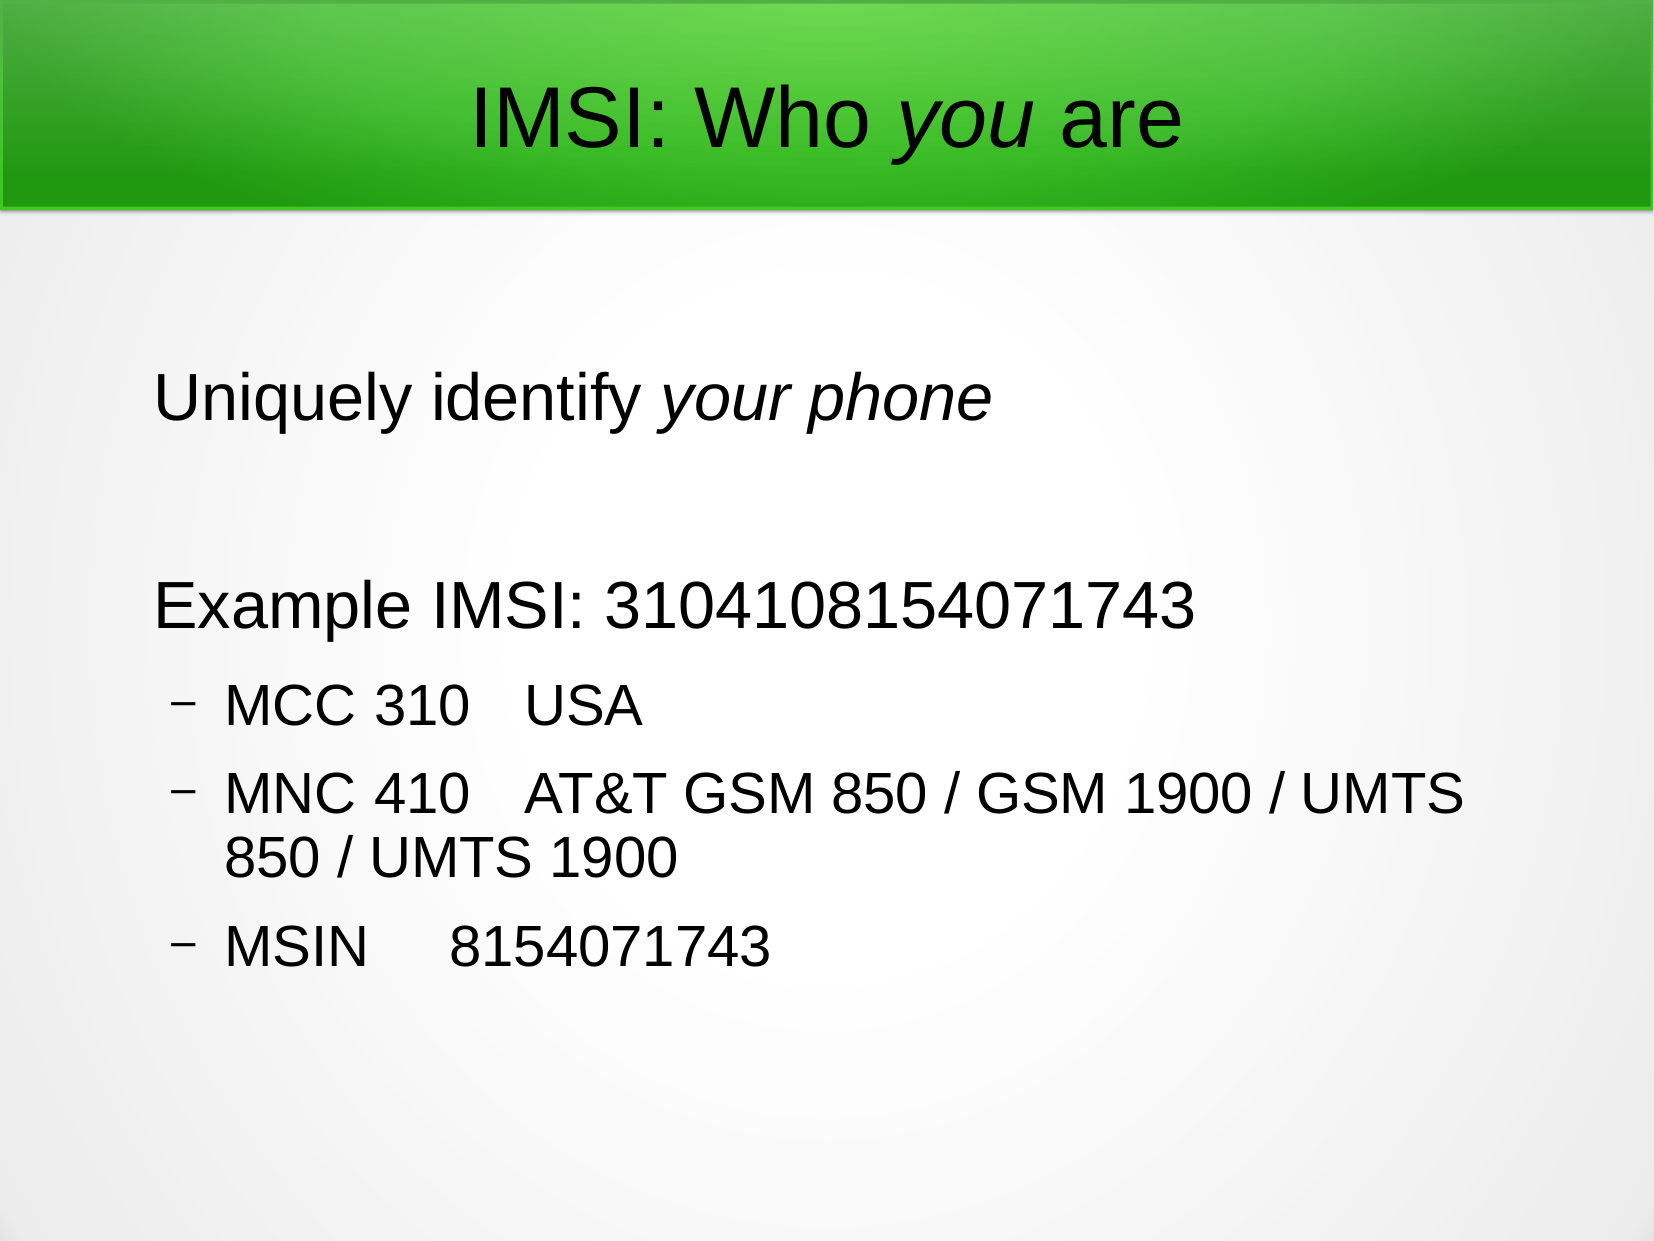

# IMSI: Who you are
Uniquely identify your phone
Example IMSI: 3104108154071743
MCC 	310 	USA
MNC 	410 	AT&T GSM 850 / GSM 1900 / UMTS 850 / UMTS 1900
MSIN 	8154071743